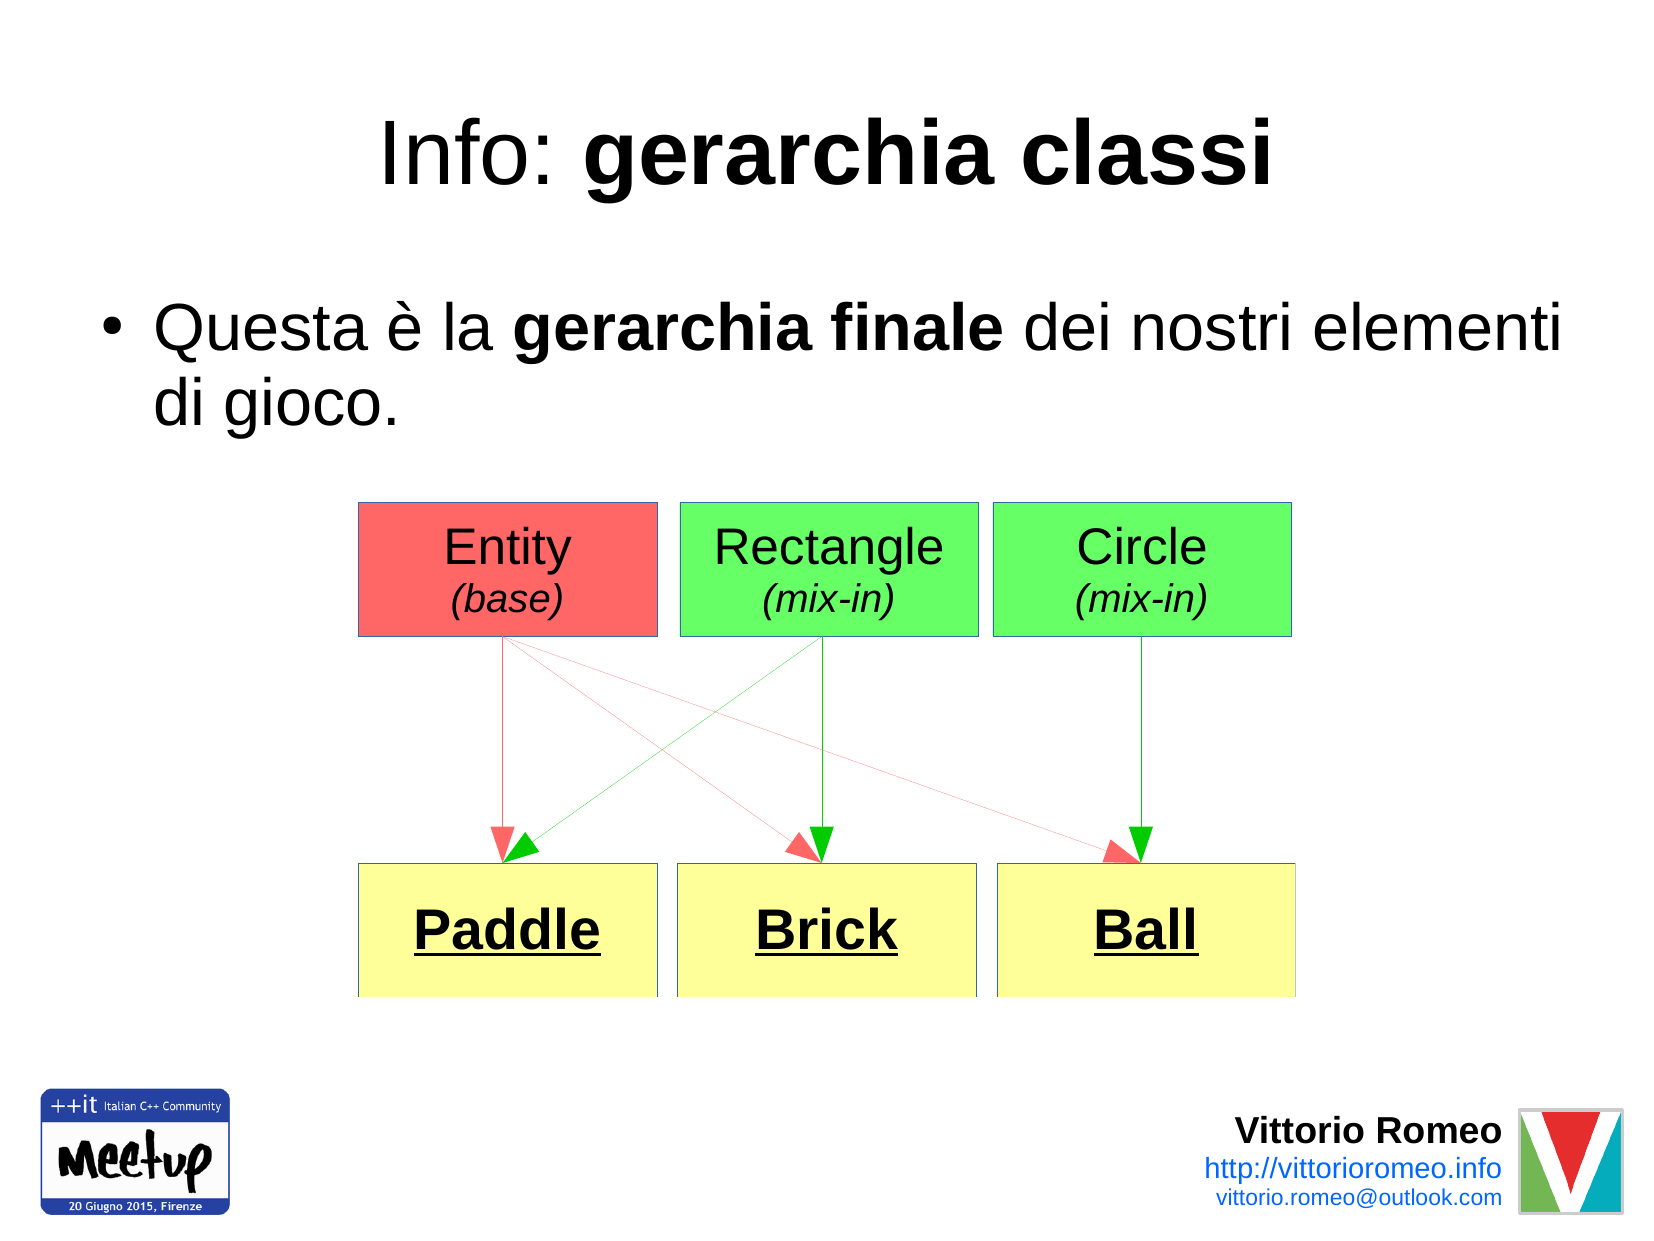

# Info: gerarchia classi
Questa è la gerarchia finale dei nostri elementi di gioco.